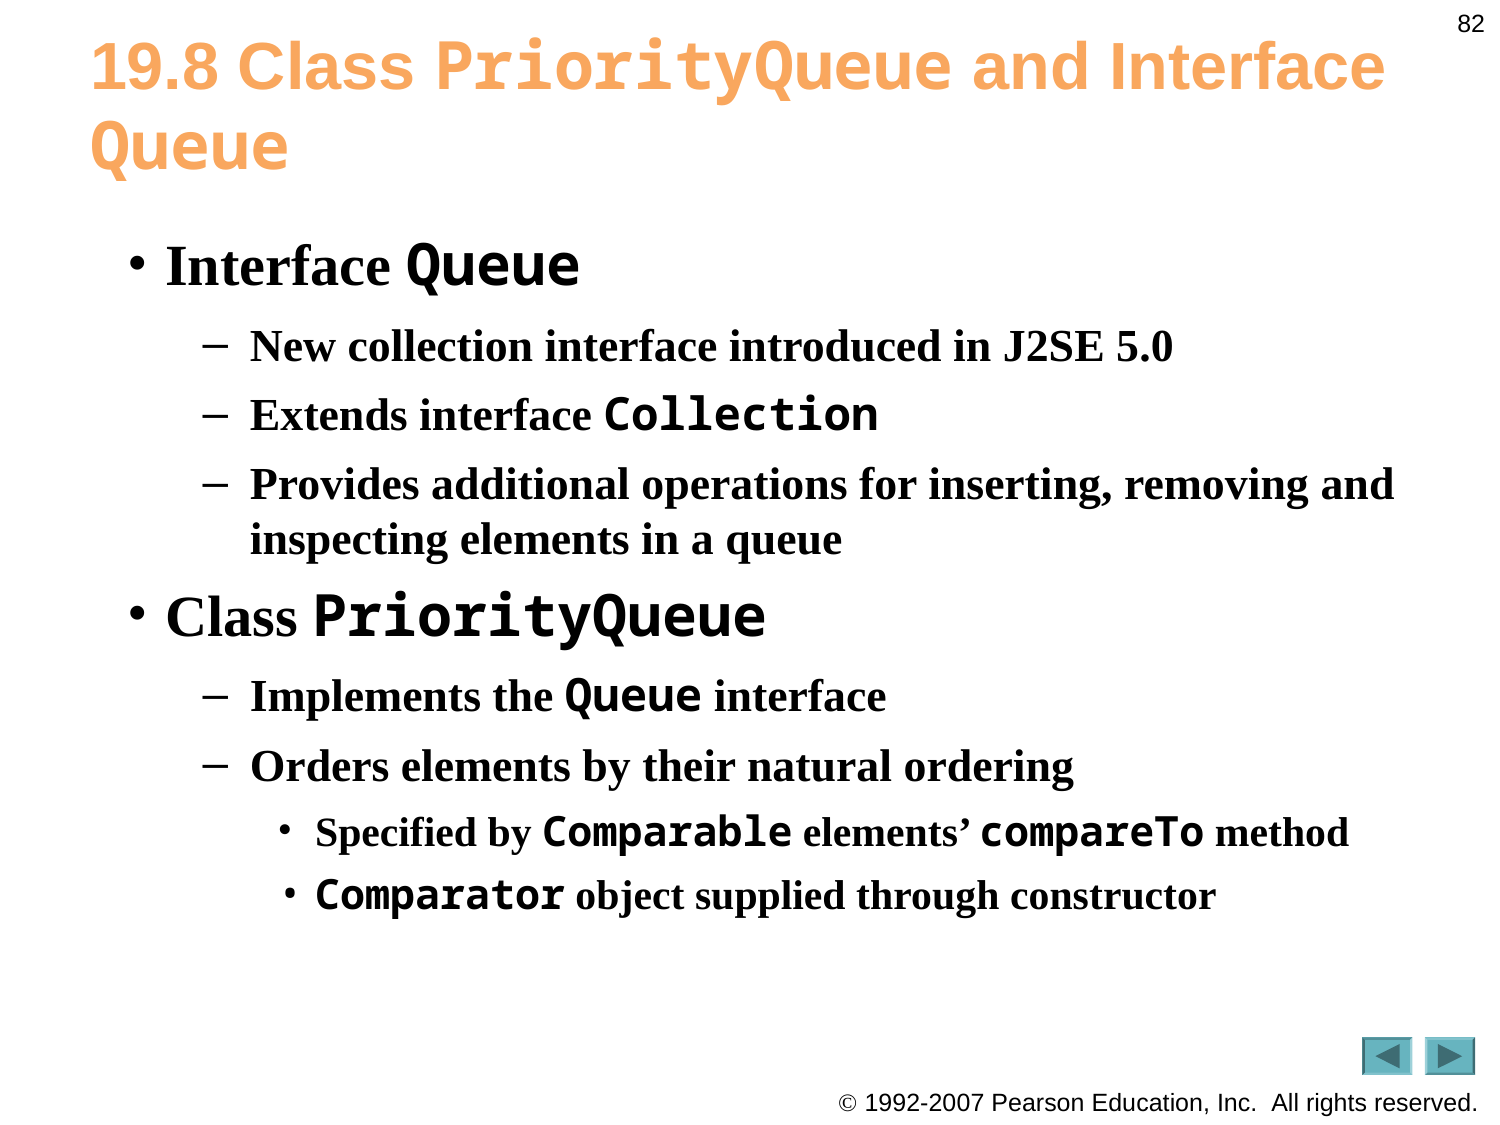

# 19.8 Class PriorityQueue and Interface Queue
Interface Queue
New collection interface introduced in J2SE 5.0
Extends interface Collection
Provides additional operations for inserting, removing and inspecting elements in a queue
Class PriorityQueue
Implements the Queue interface
Orders elements by their natural ordering
Specified by Comparable elements’ compareTo method
Comparator object supplied through constructor